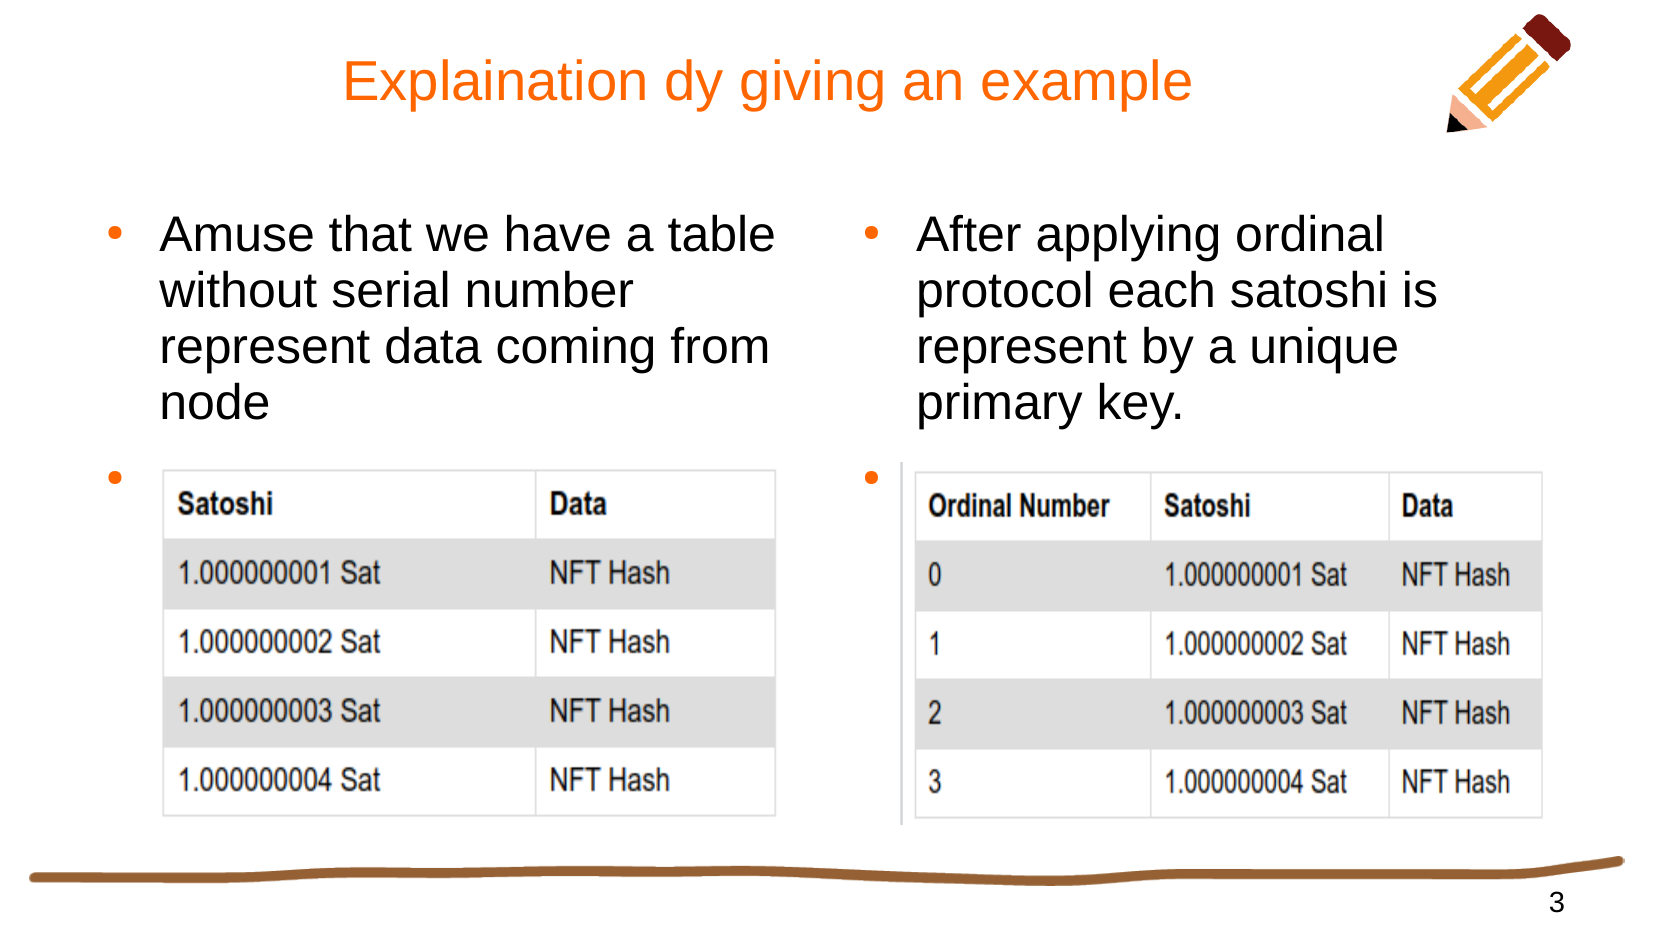

# Explaination dy giving an example
Amuse that we have a table without serial number represent data coming from node
After applying ordinal protocol each satoshi is represent by a unique primary key.
3